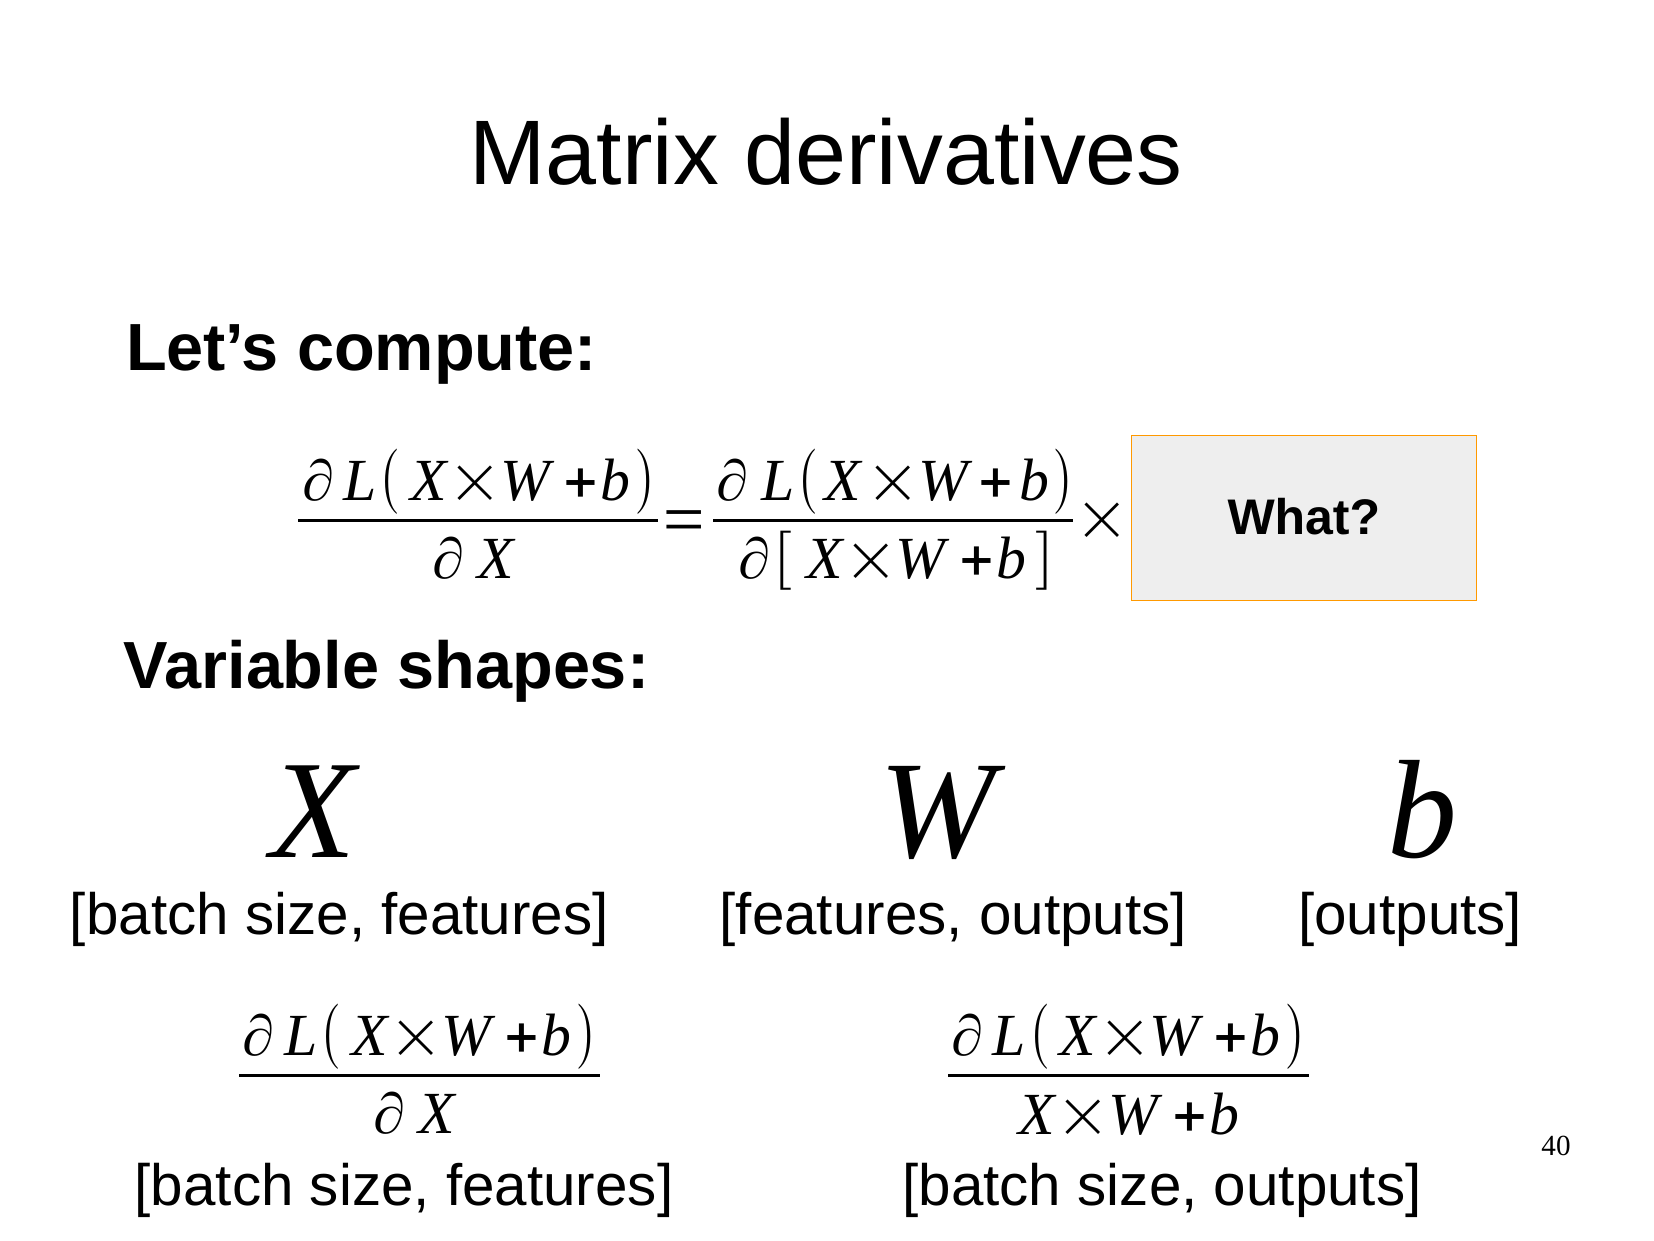

# Matrix derivatives
Let’s compute:
What?
Variable shapes:
[batch size, features]
[features, outputs]
[outputs]
40
[batch size, features]
[batch size, outputs]